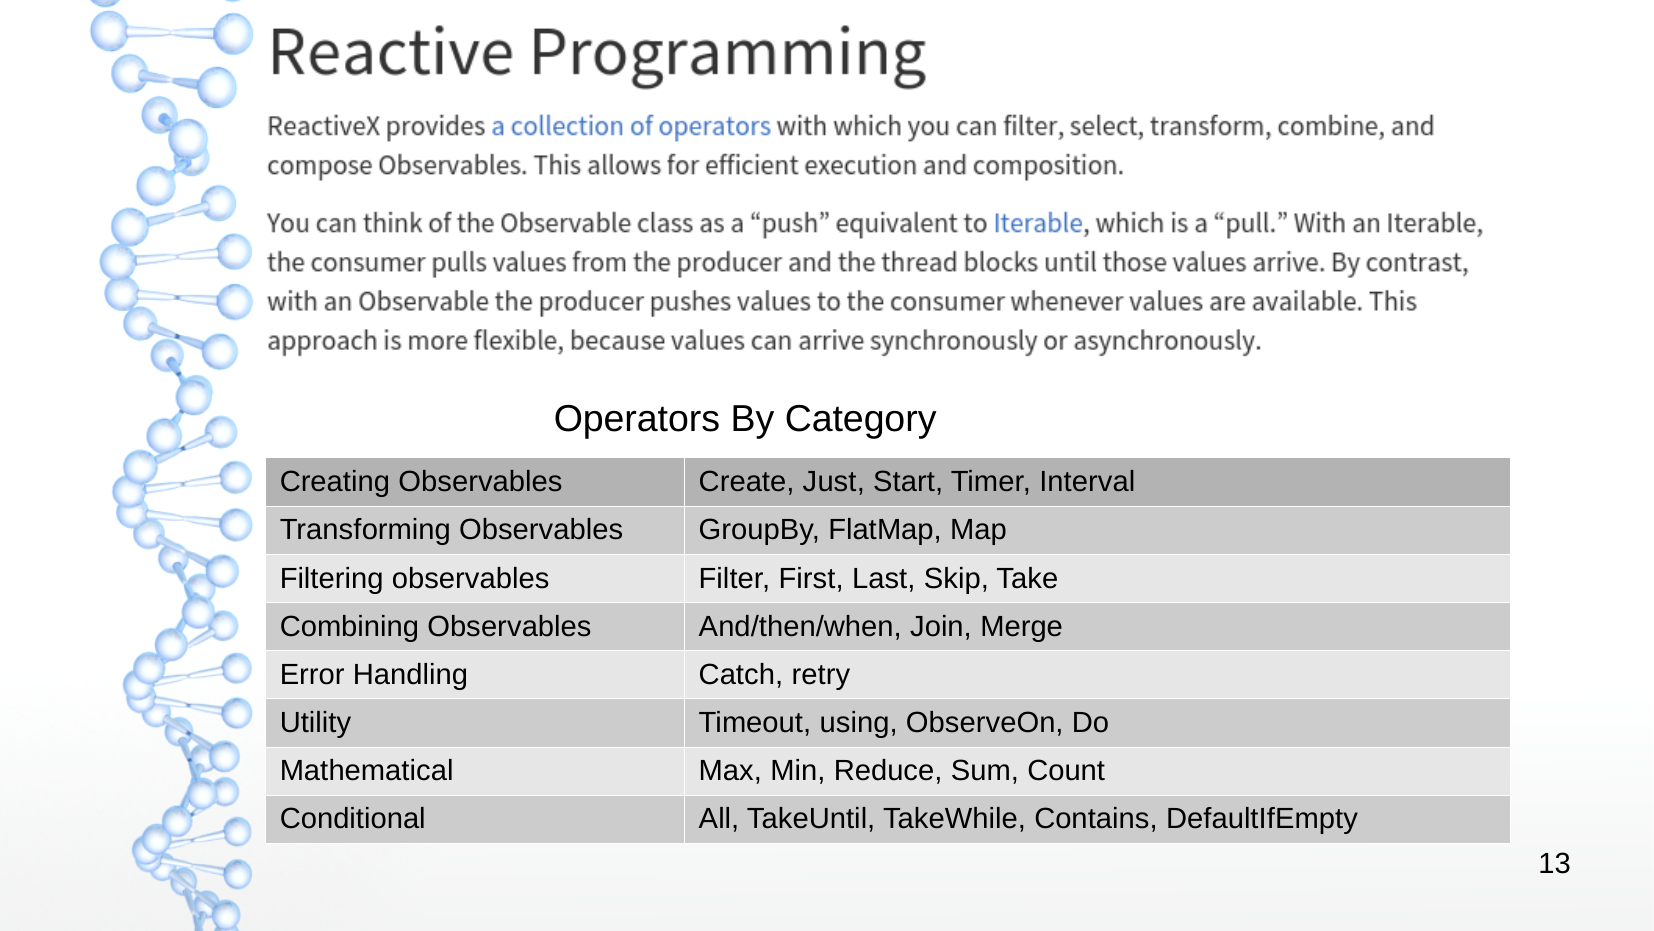

Operators By Category
| Creating Observables | Create, Just, Start, Timer, Interval |
| --- | --- |
| Transforming Observables | GroupBy, FlatMap, Map |
| Filtering observables | Filter, First, Last, Skip, Take |
| Combining Observables | And/then/when, Join, Merge |
| Error Handling | Catch, retry |
| Utility | Timeout, using, ObserveOn, Do |
| Mathematical | Max, Min, Reduce, Sum, Count |
| Conditional | All, TakeUntil, TakeWhile, Contains, DefaultIfEmpty |
13